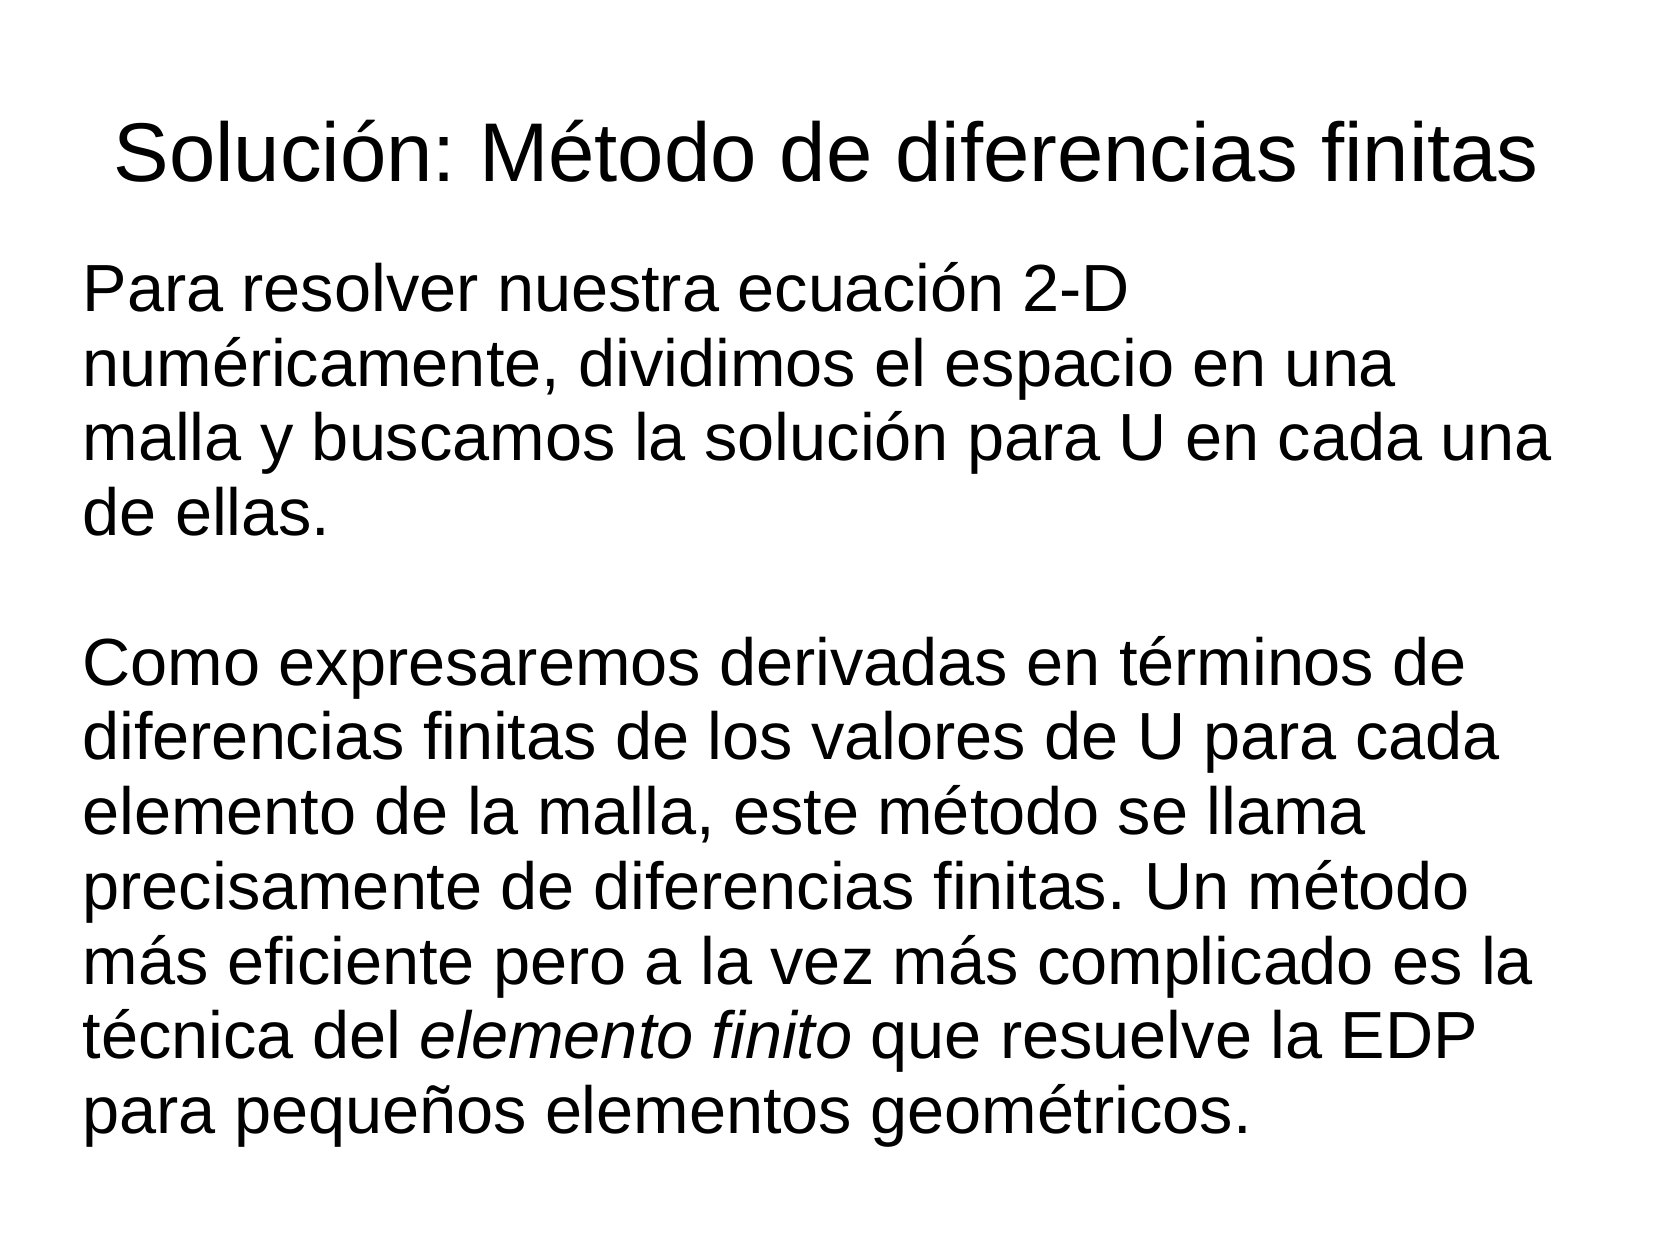

# Solución: Método de diferencias finitas
Para resolver nuestra ecuación 2-D numéricamente, dividimos el espacio en una malla y buscamos la solución para U en cada una de ellas.
Como expresaremos derivadas en términos de diferencias finitas de los valores de U para cada elemento de la malla, este método se llama precisamente de diferencias finitas. Un método más eficiente pero a la vez más complicado es la técnica del elemento finito que resuelve la EDP para pequeños elementos geométricos.